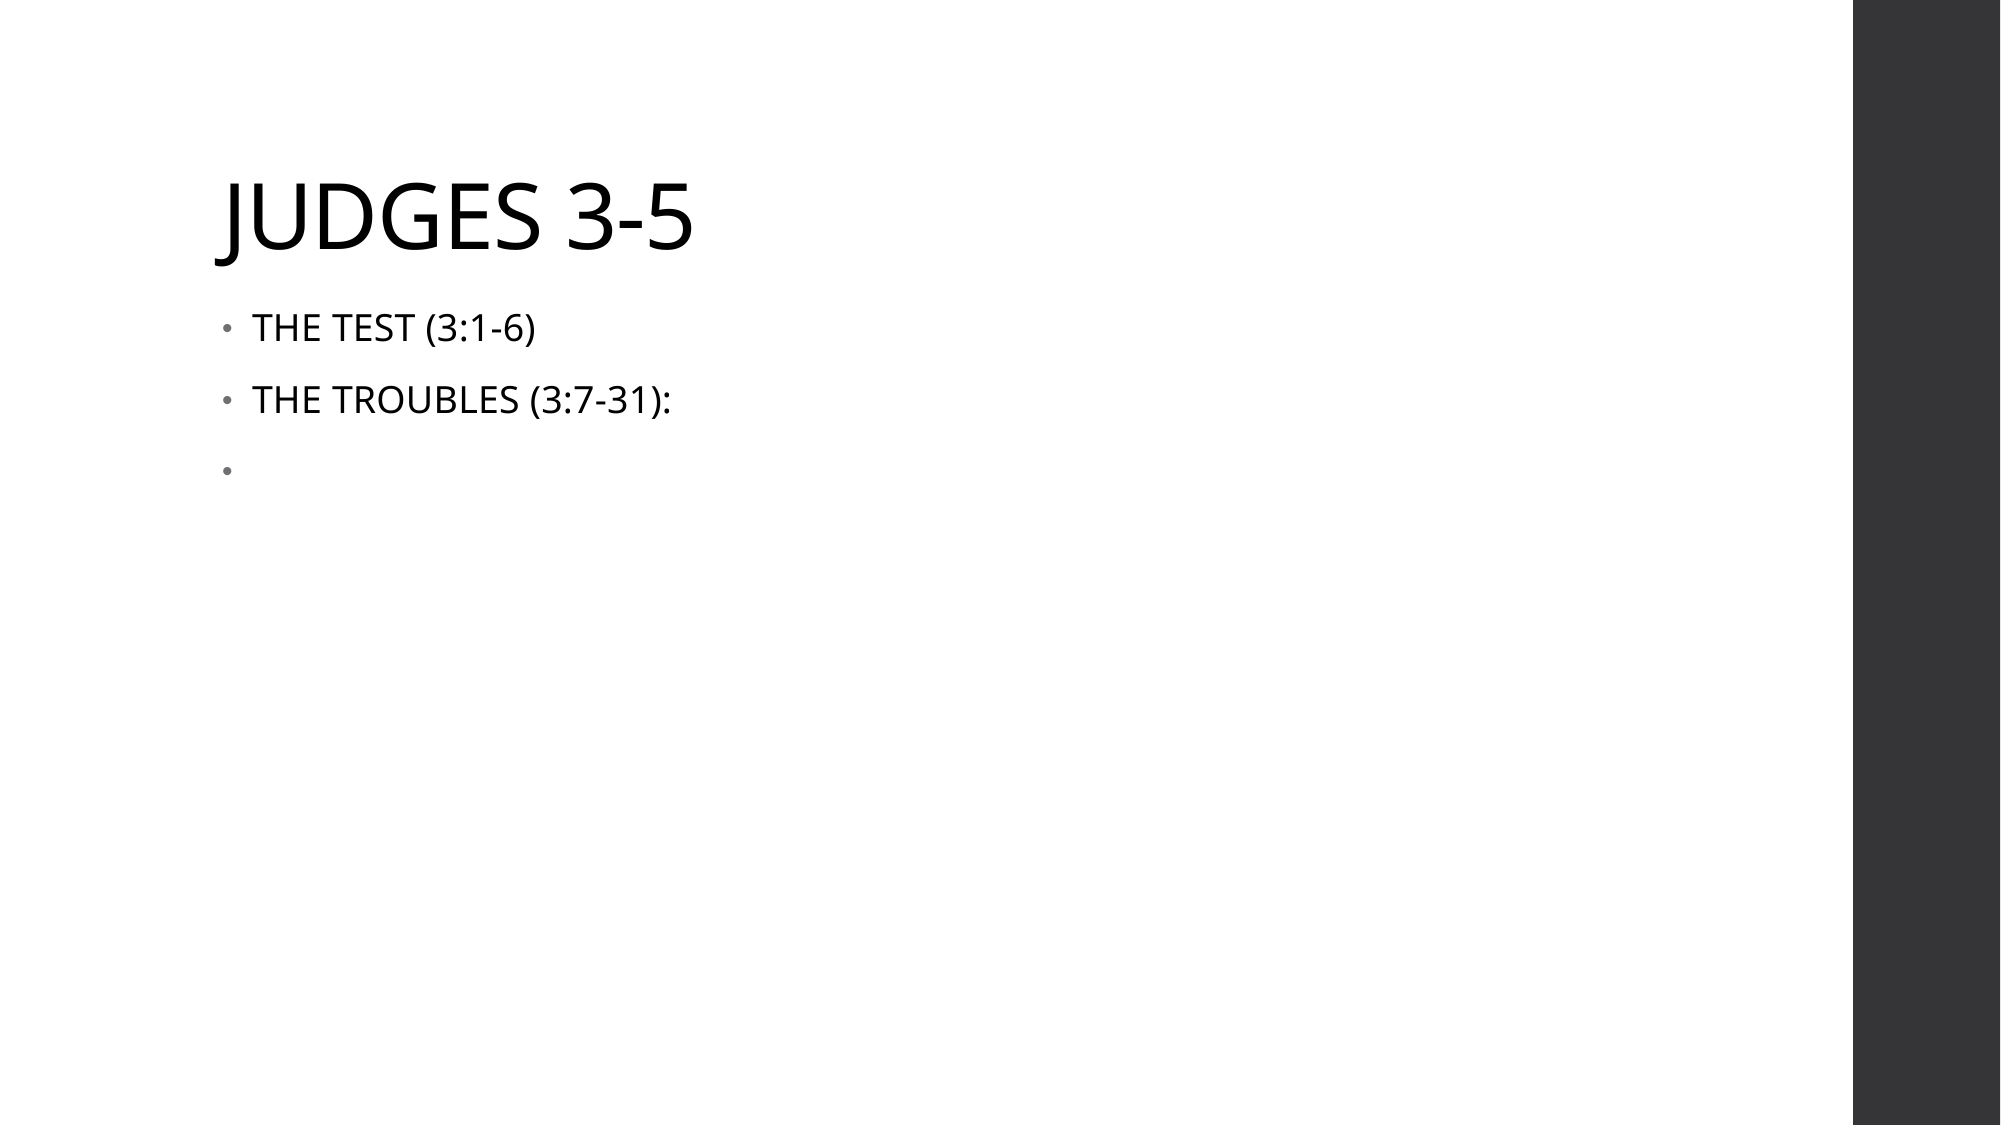

# JUDGES 3-5
THE TEST (3:1-6)
THE TROUBLES (3:7-31):